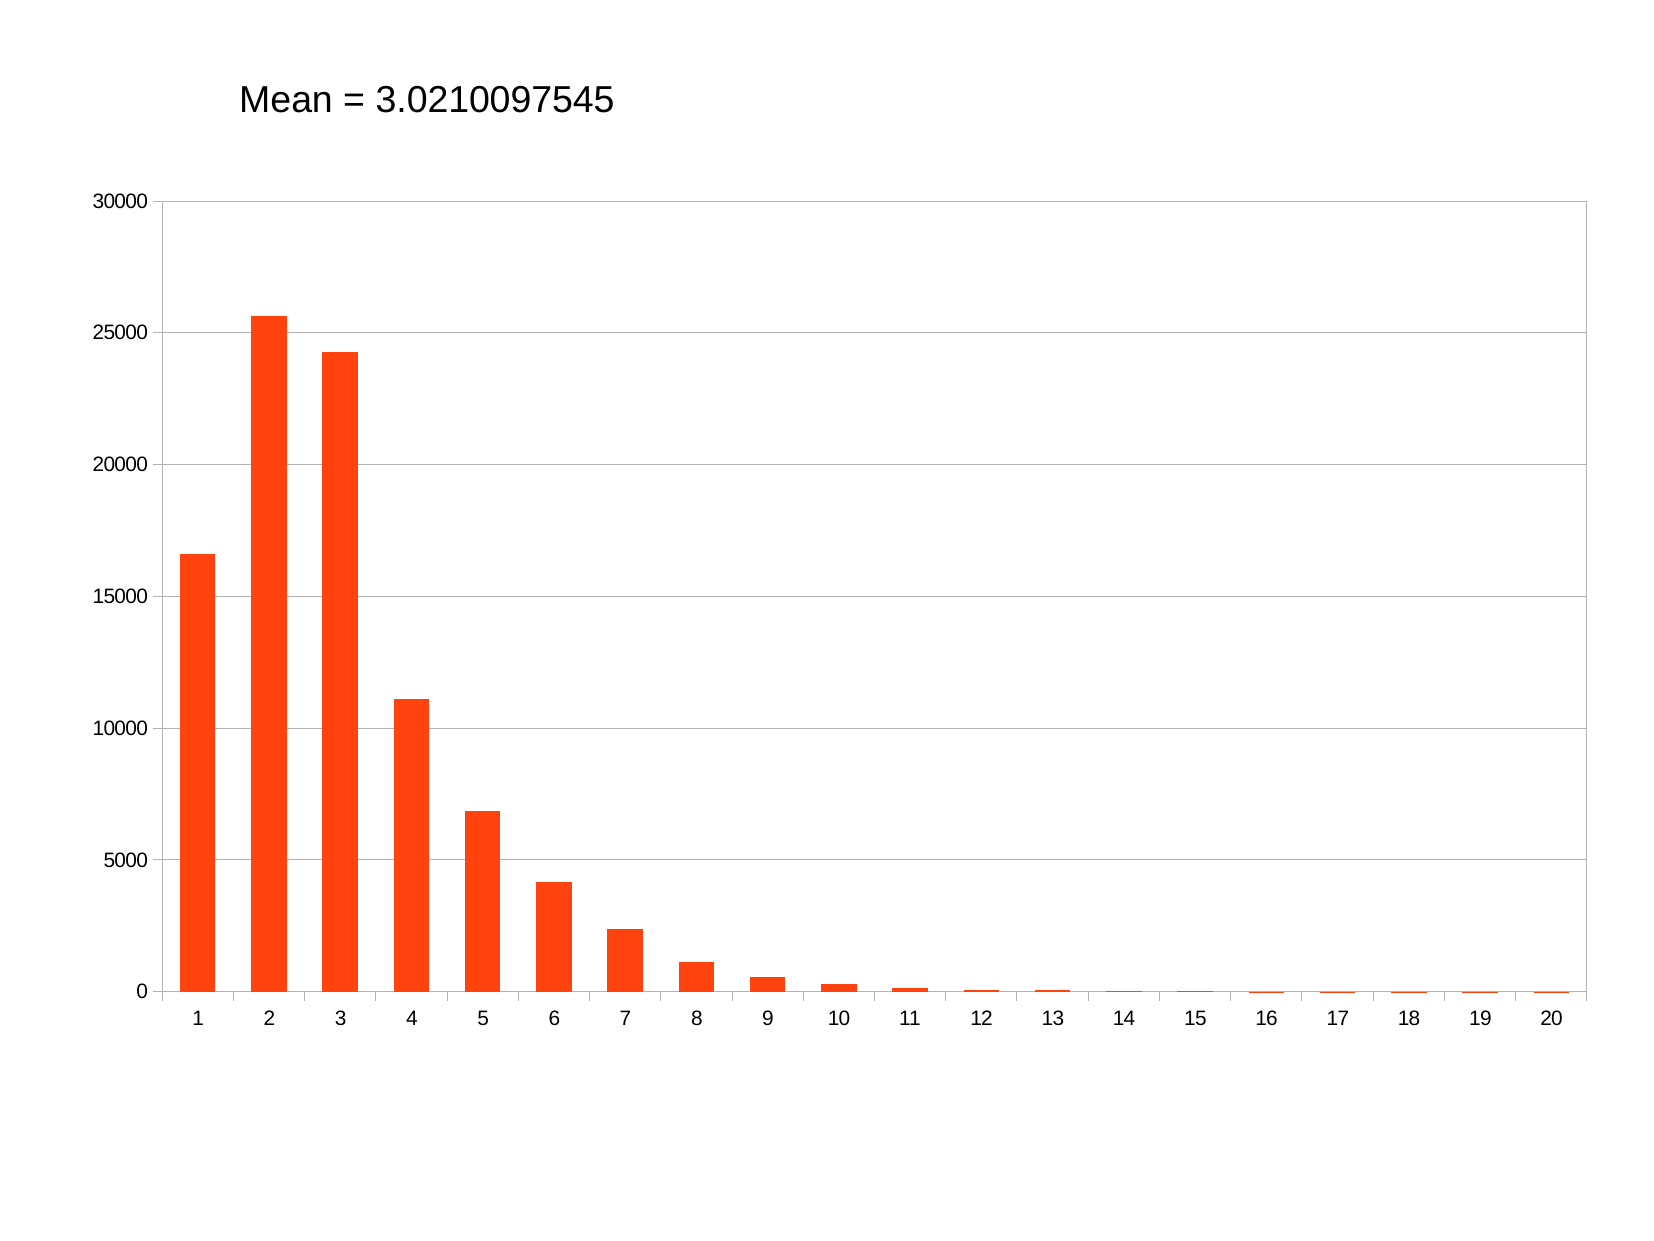

Mean = 3.0210097545
### Chart
| Category | count |
|---|---|
| 1 | 16601.0 |
| 2 | 25637.0 |
| 3 | 24278.0 |
| 4 | 11088.0 |
| 5 | 6844.0 |
| 6 | 4149.0 |
| 7 | 2387.0 |
| 8 | 1114.0 |
| 9 | 574.0 |
| 10 | 311.0 |
| 11 | 142.0 |
| 12 | 63.0 |
| 13 | 50.0 |
| 14 | 22.0 |
| 15 | 17.0 |
| 16 | 4.0 |
| 17 | 4.0 |
| 18 | 3.0 |
| 19 | 1.0 |
| 20 | 1.0 |